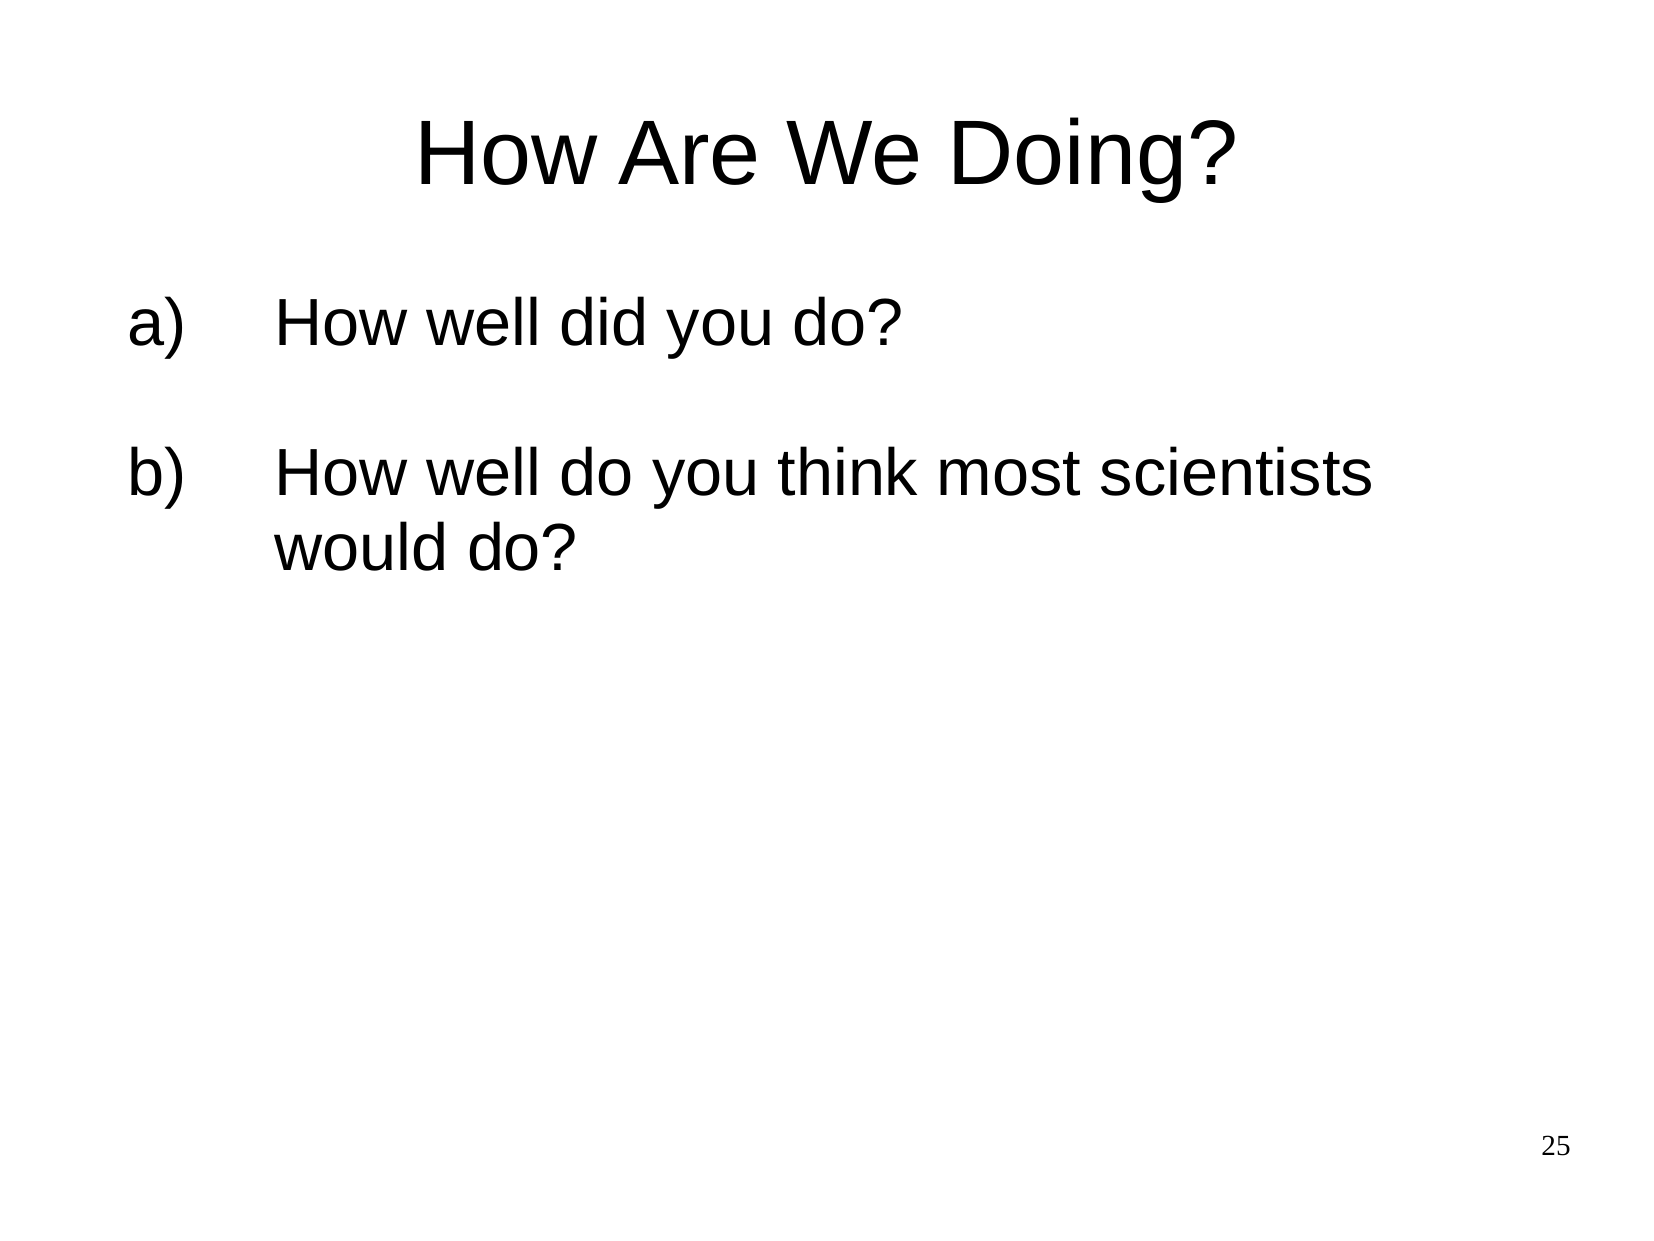

# How Are We Doing?
a)		How well did you do?
b)		How well do you think most scientists
		would do?
25